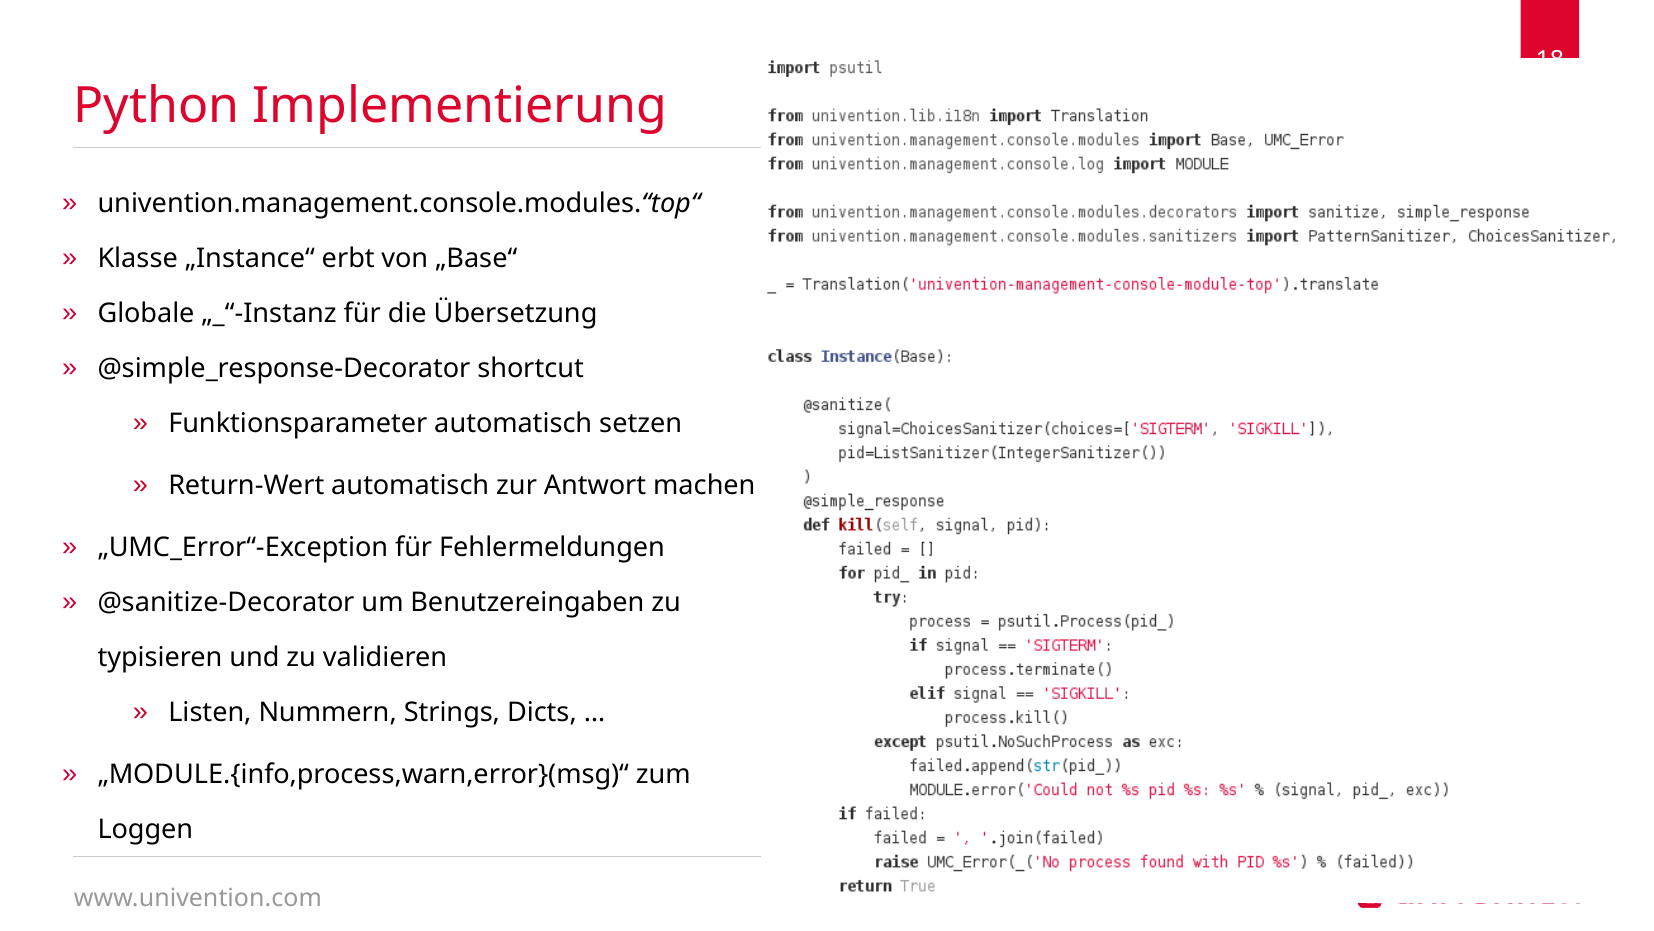

# Python Implementierung
univention.management.console.modules.“top“
Klasse „Instance“ erbt von „Base“
Globale „_“-Instanz für die Übersetzung
@simple_response-Decorator shortcut
Funktionsparameter automatisch setzen
Return-Wert automatisch zur Antwort machen
„UMC_Error“-Exception für Fehlermeldungen
@sanitize-Decorator um Benutzereingaben zu typisieren und zu validieren
Listen, Nummern, Strings, Dicts, …
„MODULE.{info,process,warn,error}(msg)“ zum Loggen